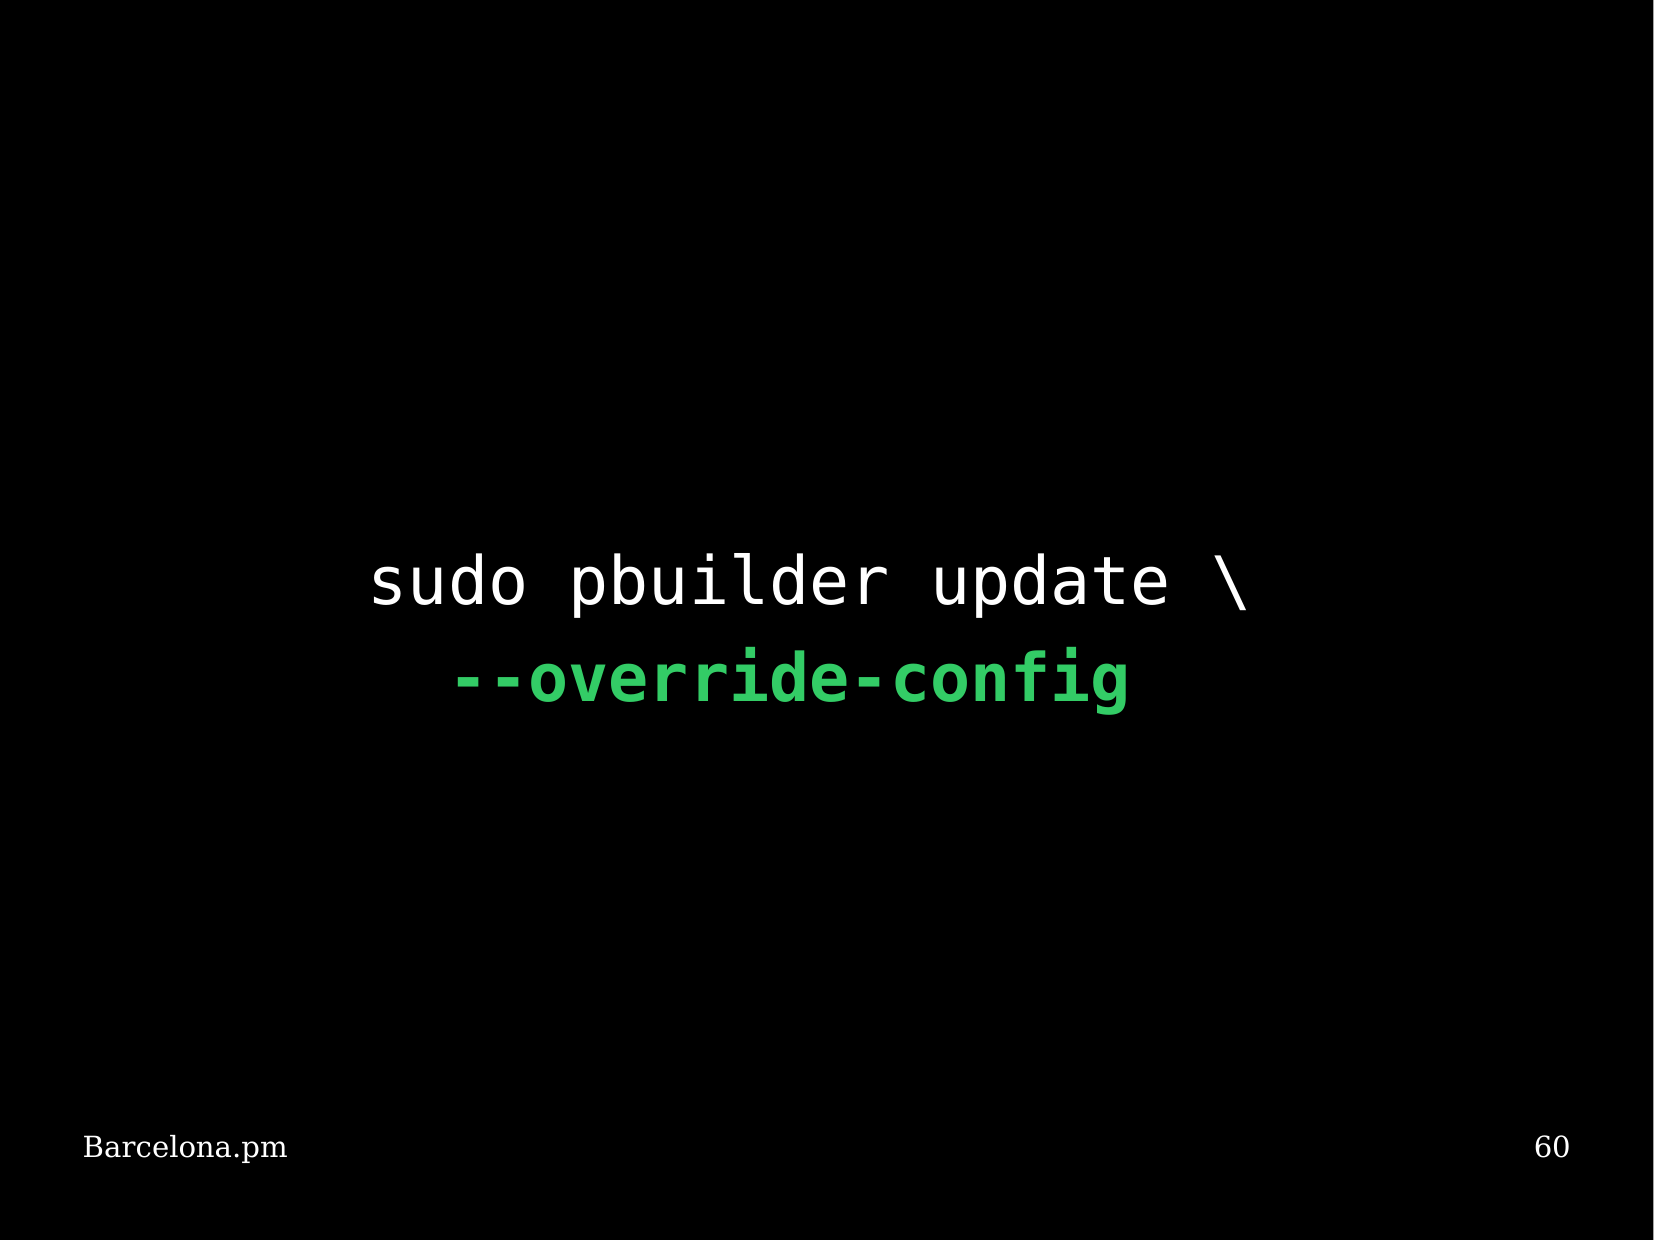

# sudo pbuilder update \ --override-config
Barcelona.pm
60